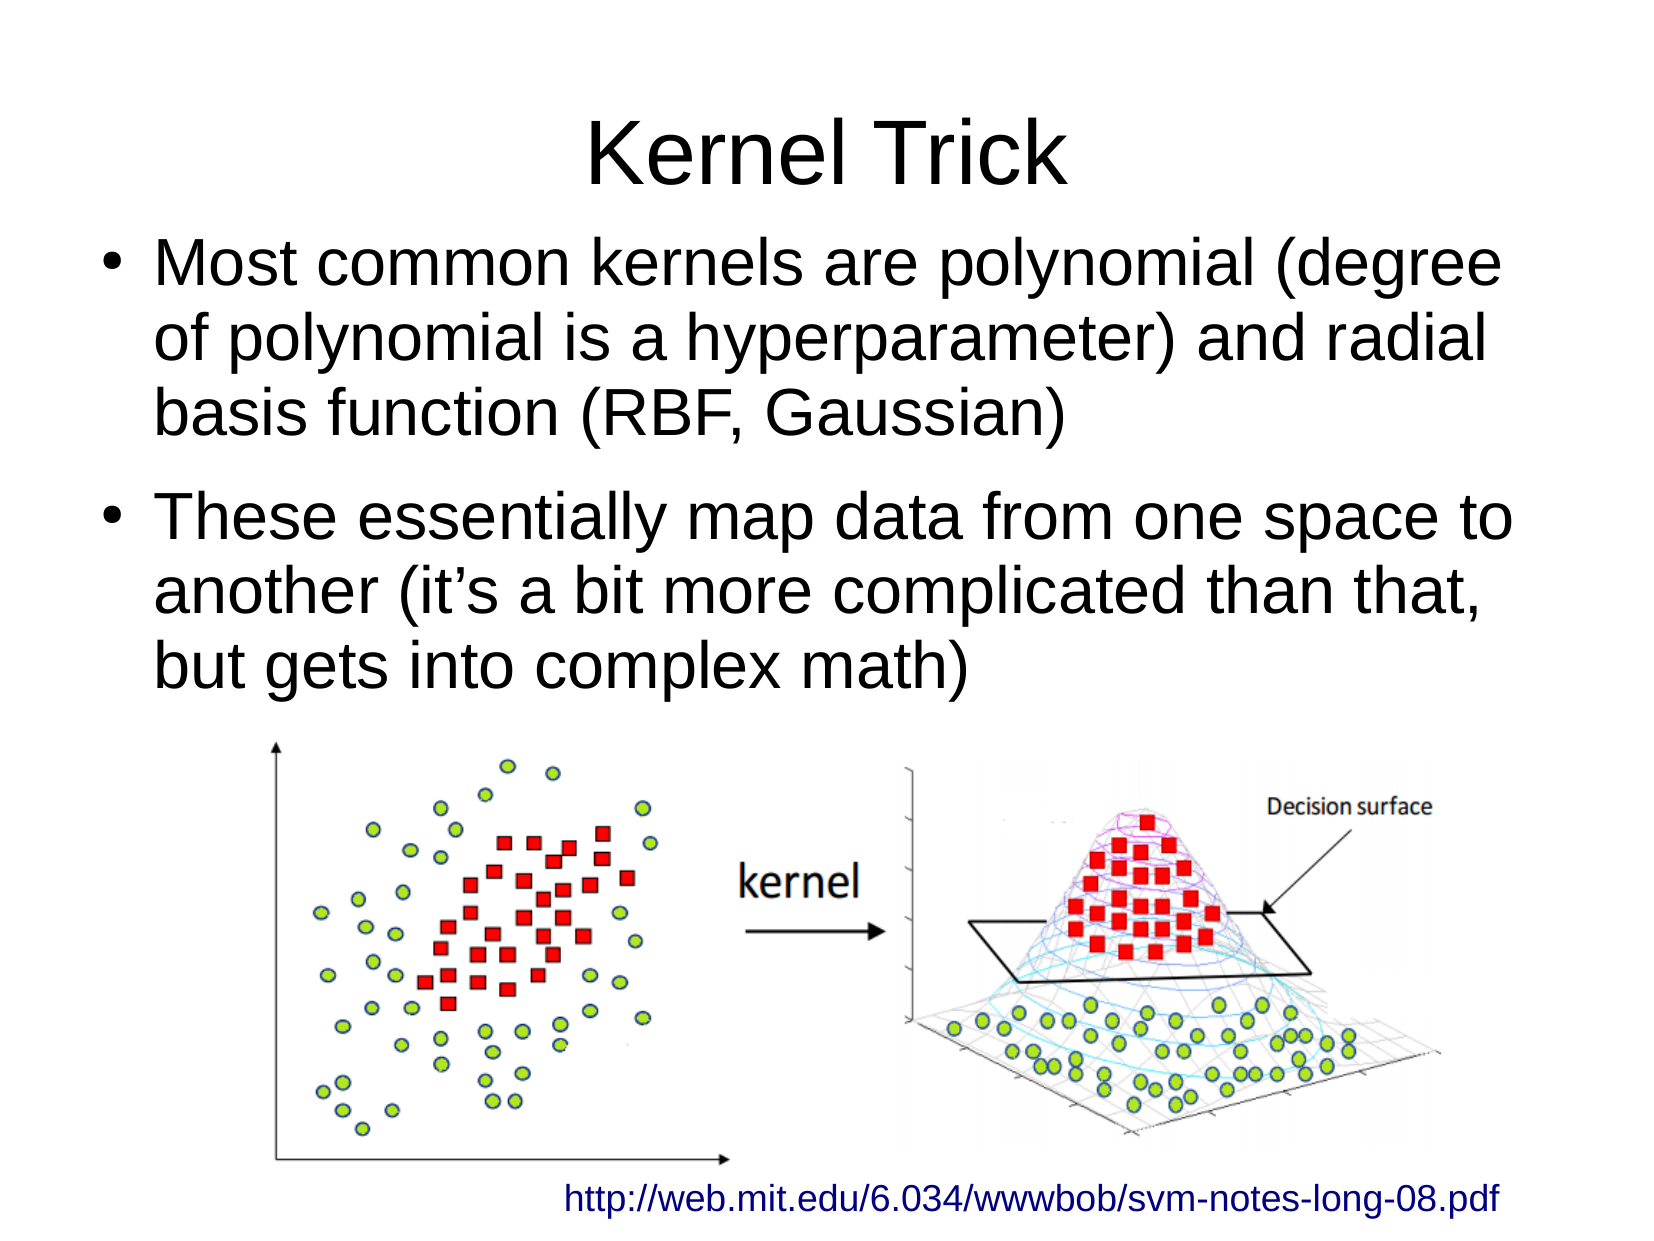

# Kernel Trick
Most common kernels are polynomial (degree of polynomial is a hyperparameter) and radial basis function (RBF, Gaussian)
These essentially map data from one space to another (it’s a bit more complicated than that, but gets into complex math)
http://web.mit.edu/6.034/wwwbob/svm-notes-long-08.pdf